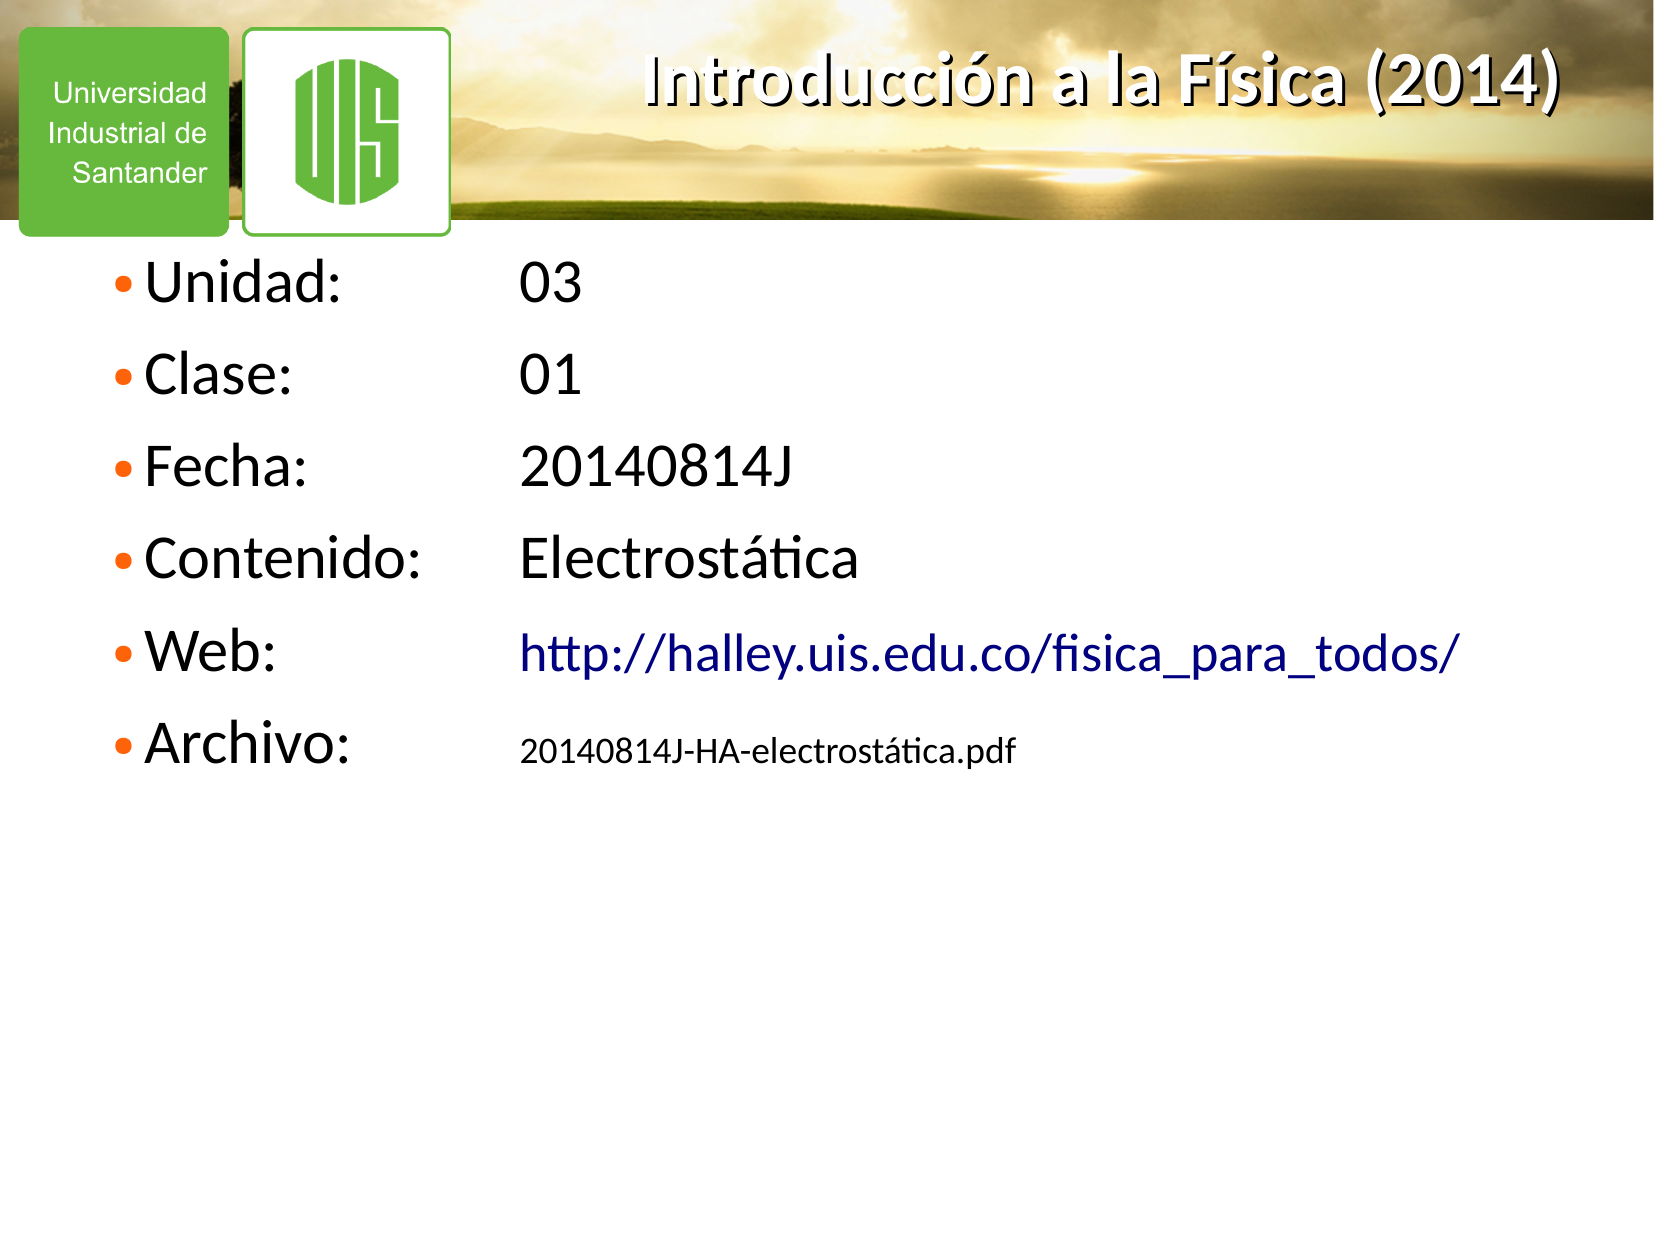

# Introducción a la Física (2014)
Unidad:			03
Clase:				01
Fecha:			20140814J
Contenido:		Electrostática
Web:				http://halley.uis.edu.co/fisica_para_todos/
Archivo:			20140814J-HA-electrostática.pdf